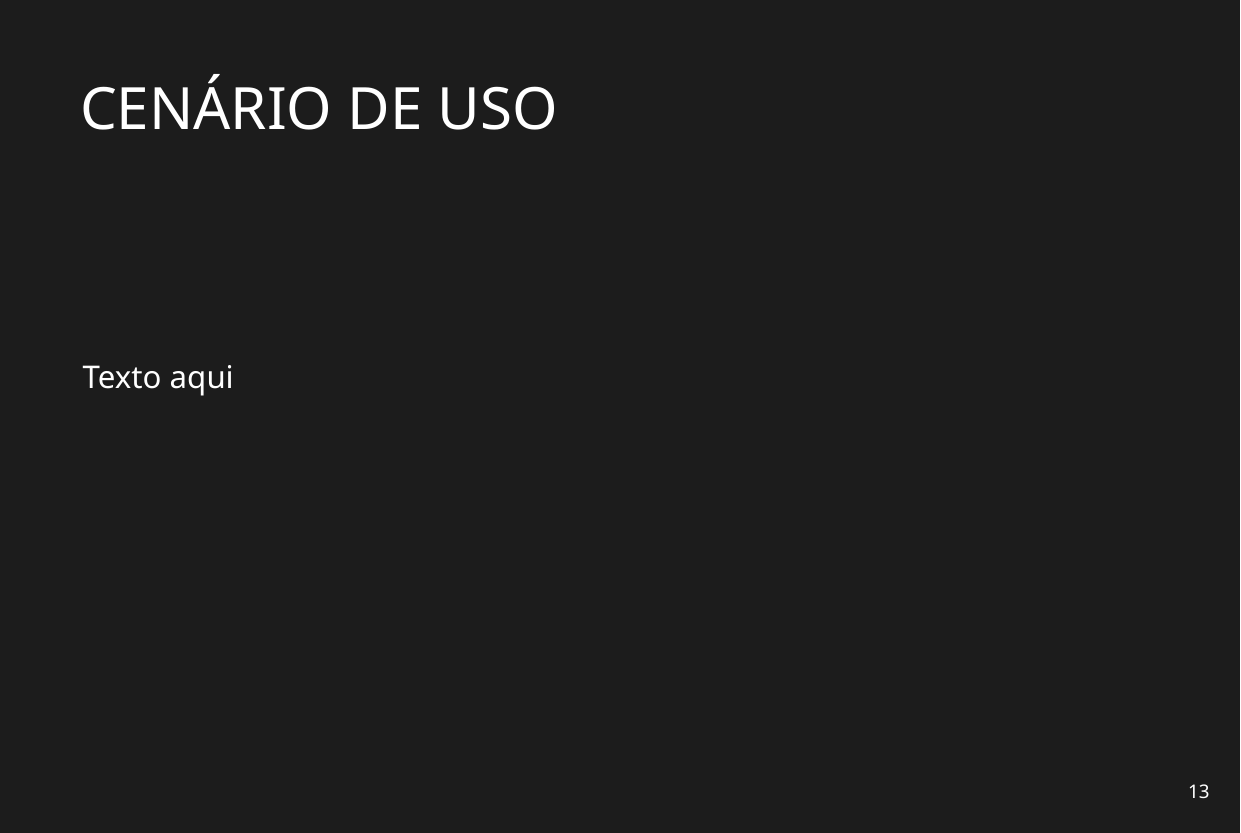

CENÁRIO DE USO
Texto aqui
# 13